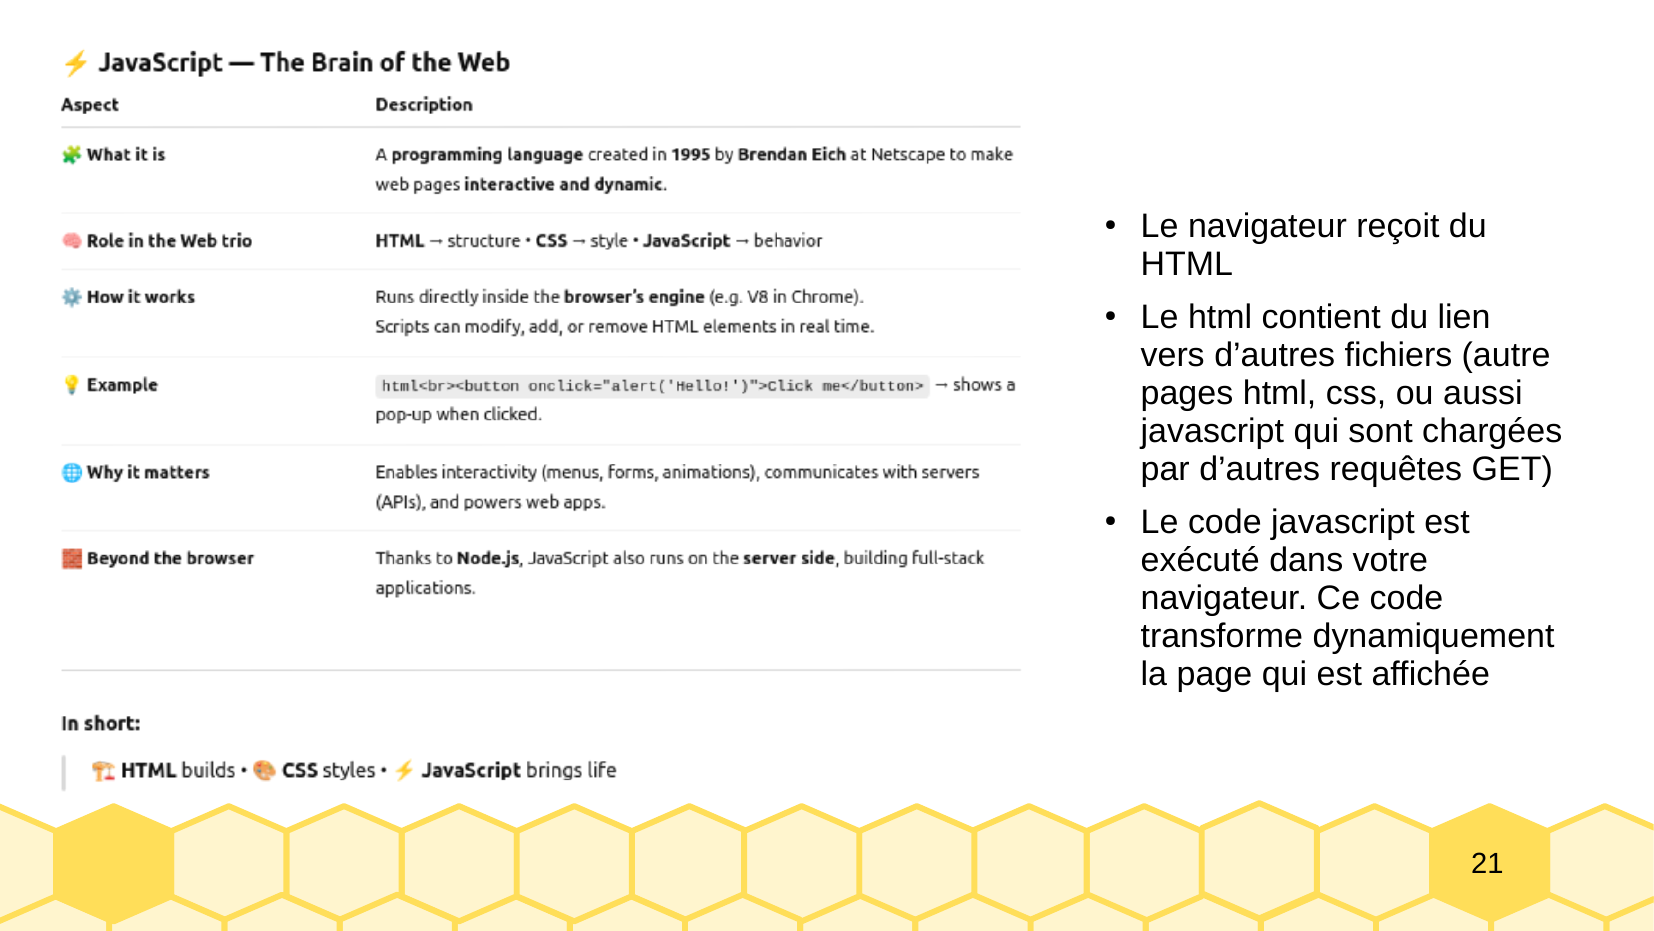

#
Le navigateur reçoit du HTML
Le html contient du lien vers d’autres fichiers (autre pages html, css, ou aussi javascript qui sont chargées par d’autres requêtes GET)
Le code javascript est exécuté dans votre navigateur. Ce code transforme dynamiquement la page qui est affichée